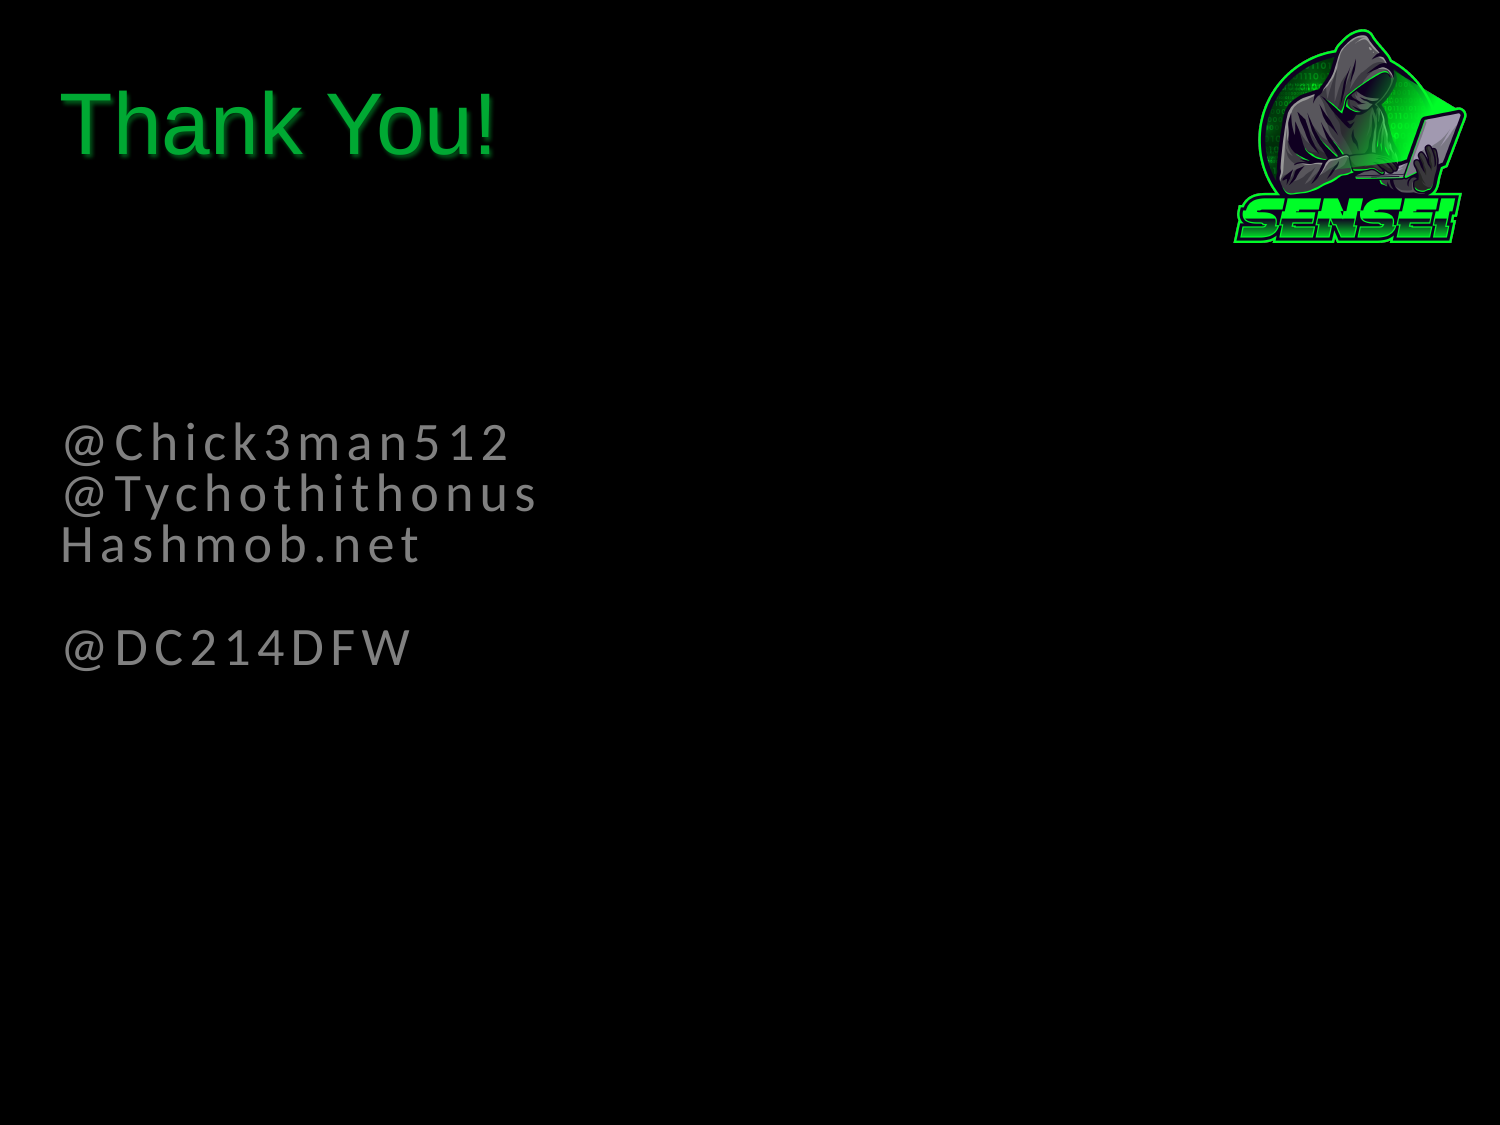

Thank You!
# @Chick3man512
@Tychothithonus
Hashmob.net
@DC214DFW